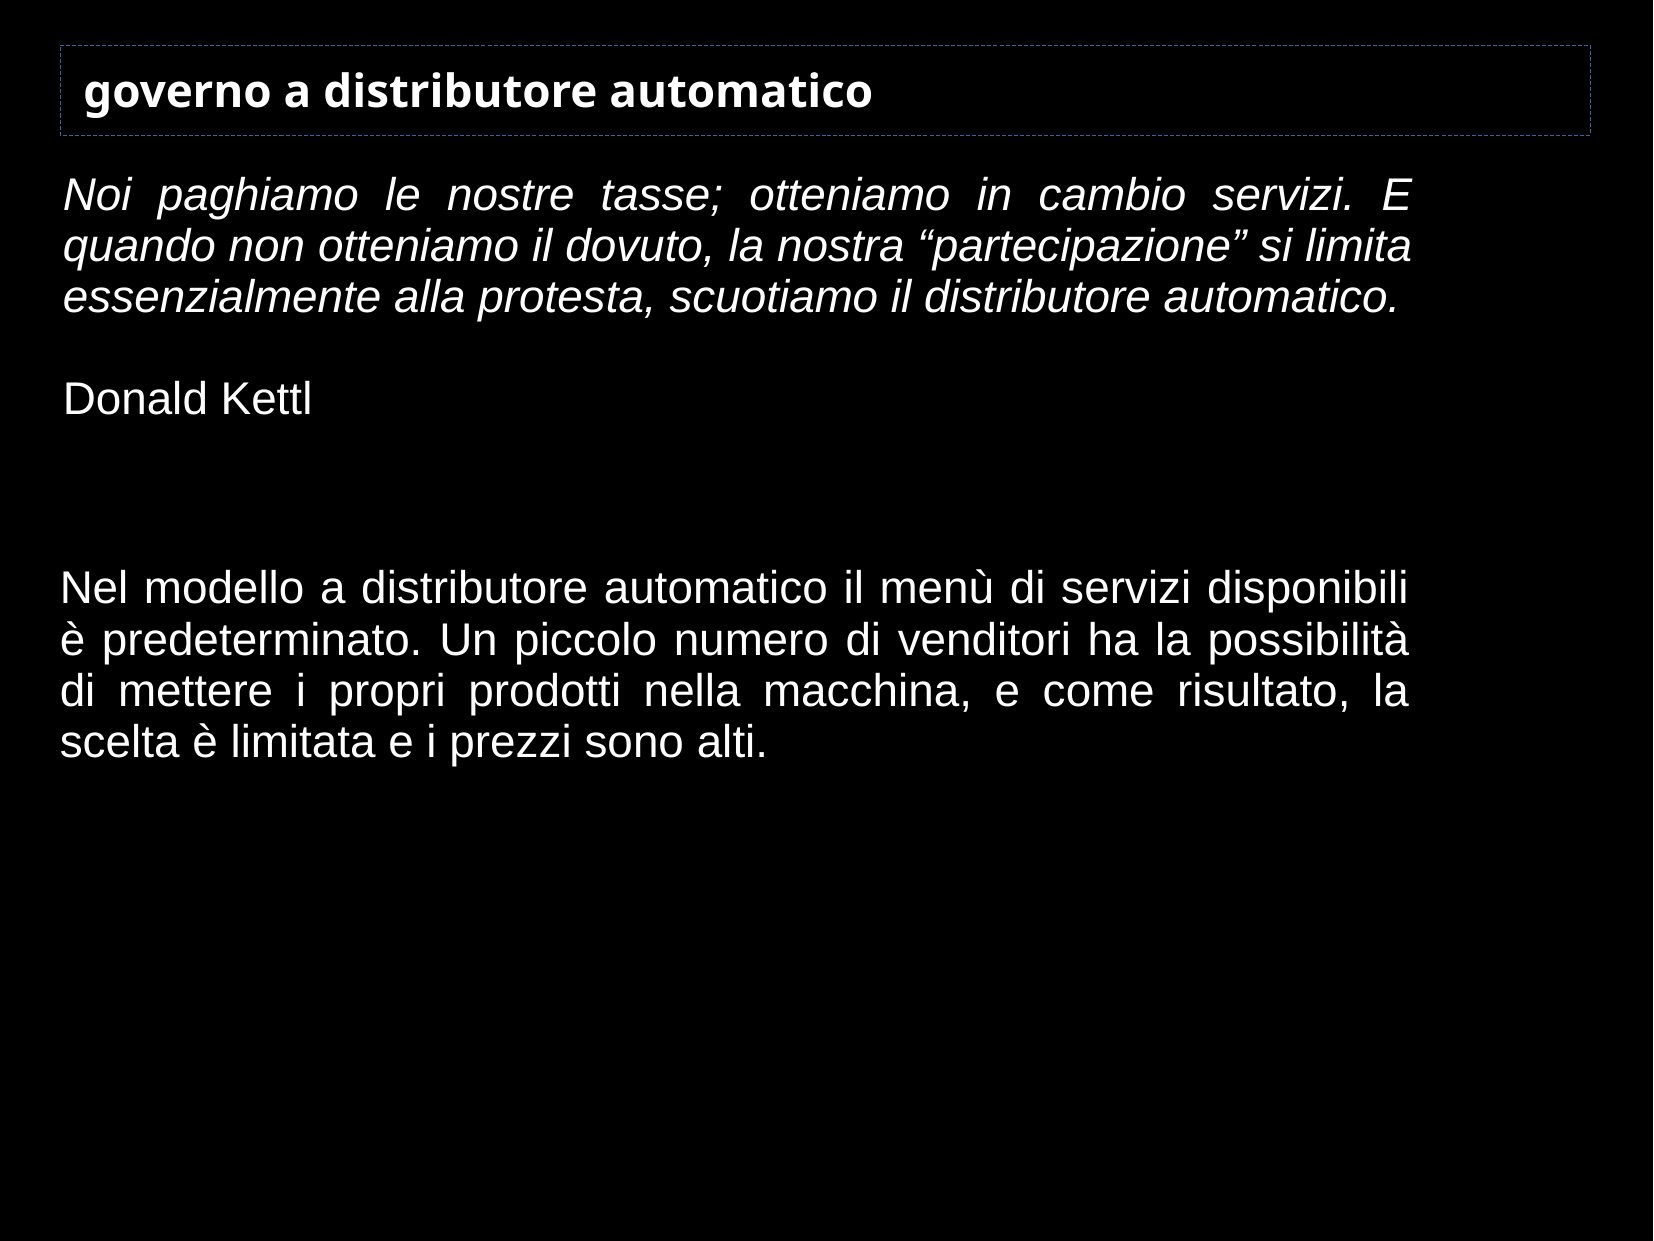

# governo a distributore automatico
Noi paghiamo le nostre tasse; otteniamo in cambio servizi. E quando non otteniamo il dovuto, la nostra “partecipazione” si limita essenzialmente alla protesta, scuotiamo il distributore automatico.
Donald Kettl
Nel modello a distributore automatico il menù di servizi disponibili è predeterminato. Un piccolo numero di venditori ha la possibilità di mettere i propri prodotti nella macchina, e come risultato, la scelta è limitata e i prezzi sono alti.